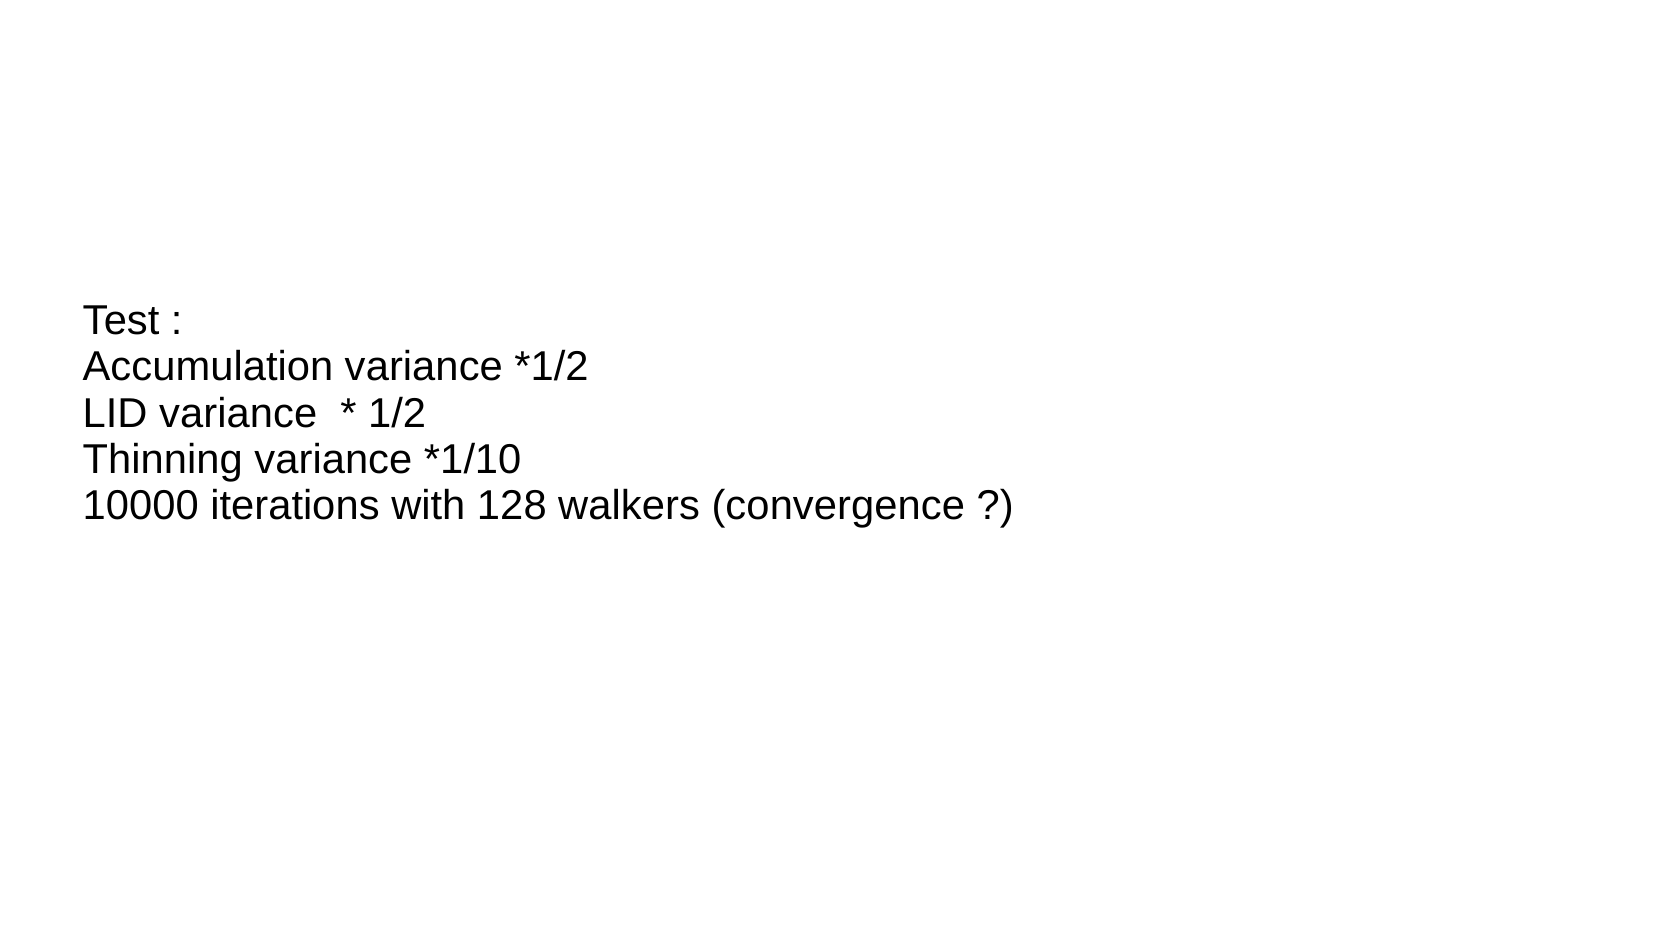

# Test :
Accumulation variance *1/2
LID variance * 1/2
Thinning variance *1/10
10000 iterations with 128 walkers (convergence ?)